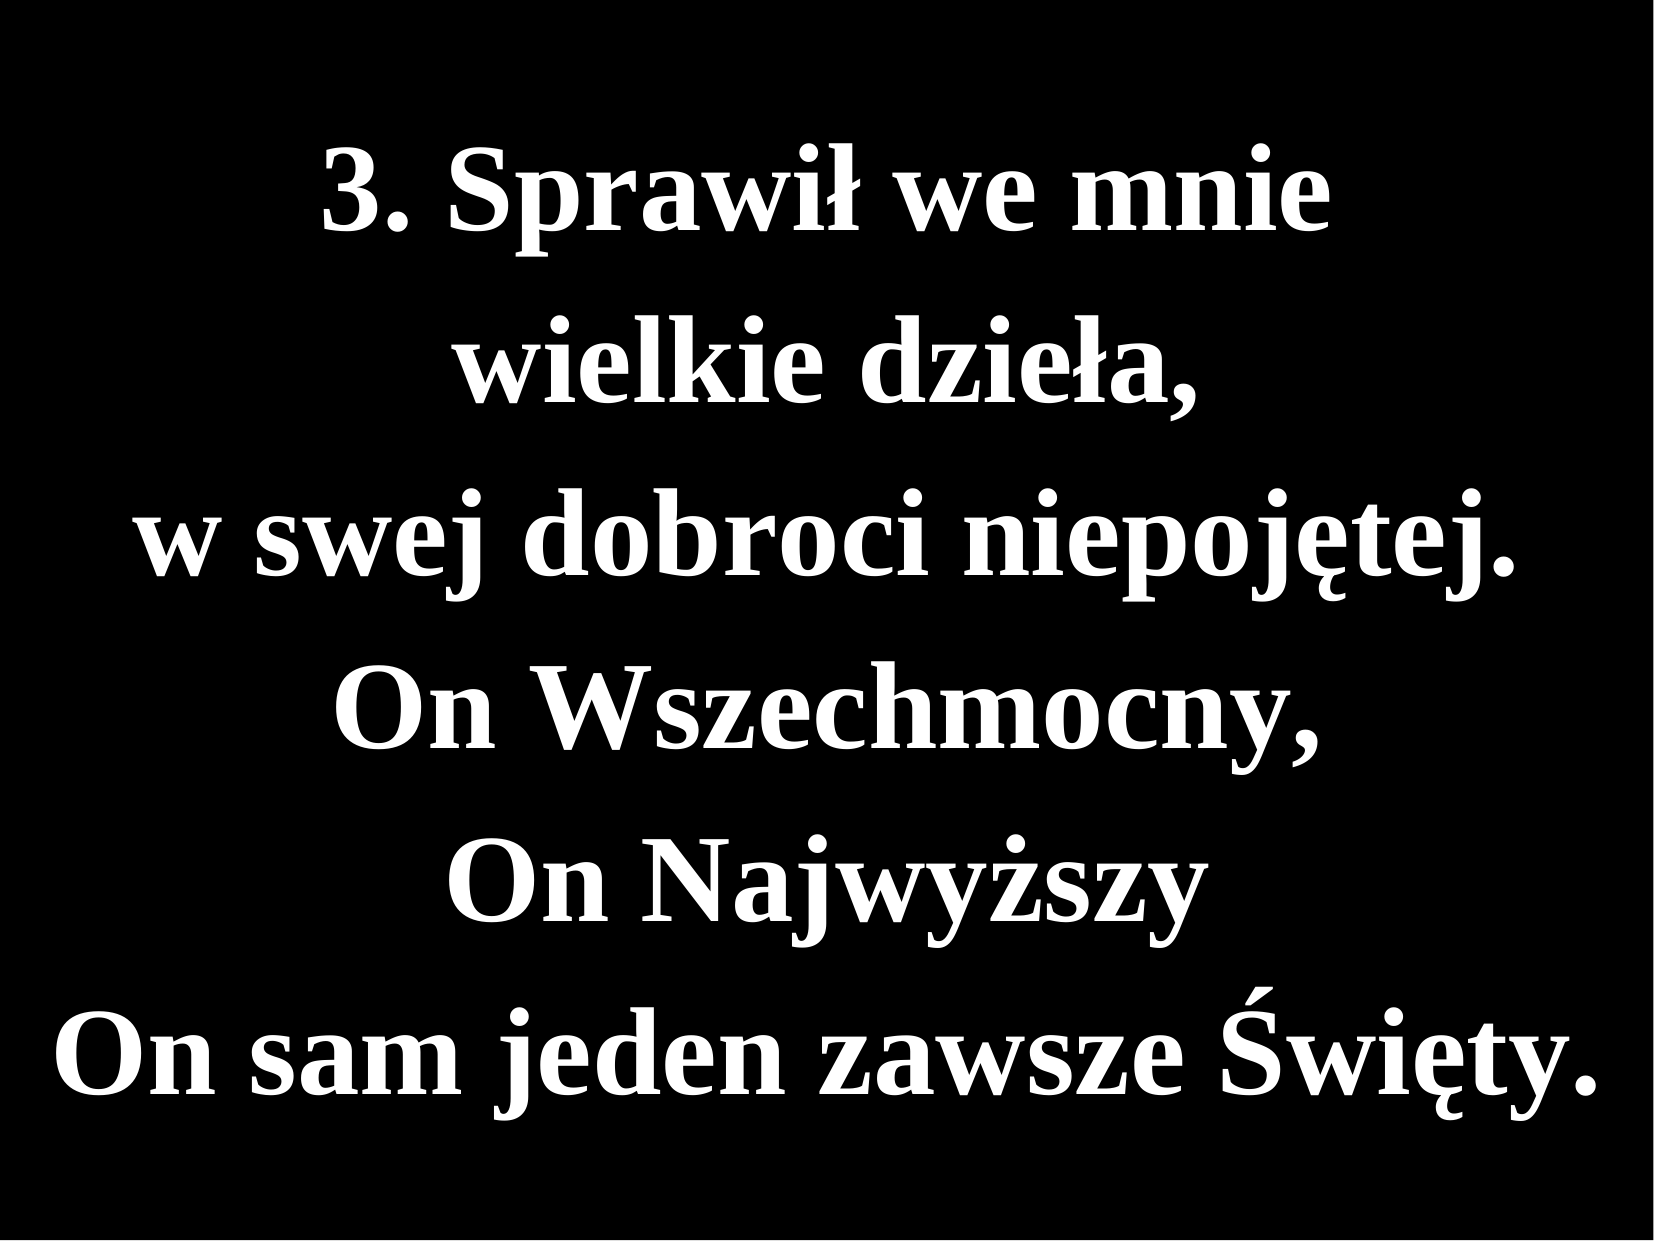

# 3. Sprawił we mnie ppp wielkie dzieła, ppp w swej dobroci niepojętej. ppp On Wszechmocny, ppp On Najwyższy ppp On sam jeden zawsze Święty.